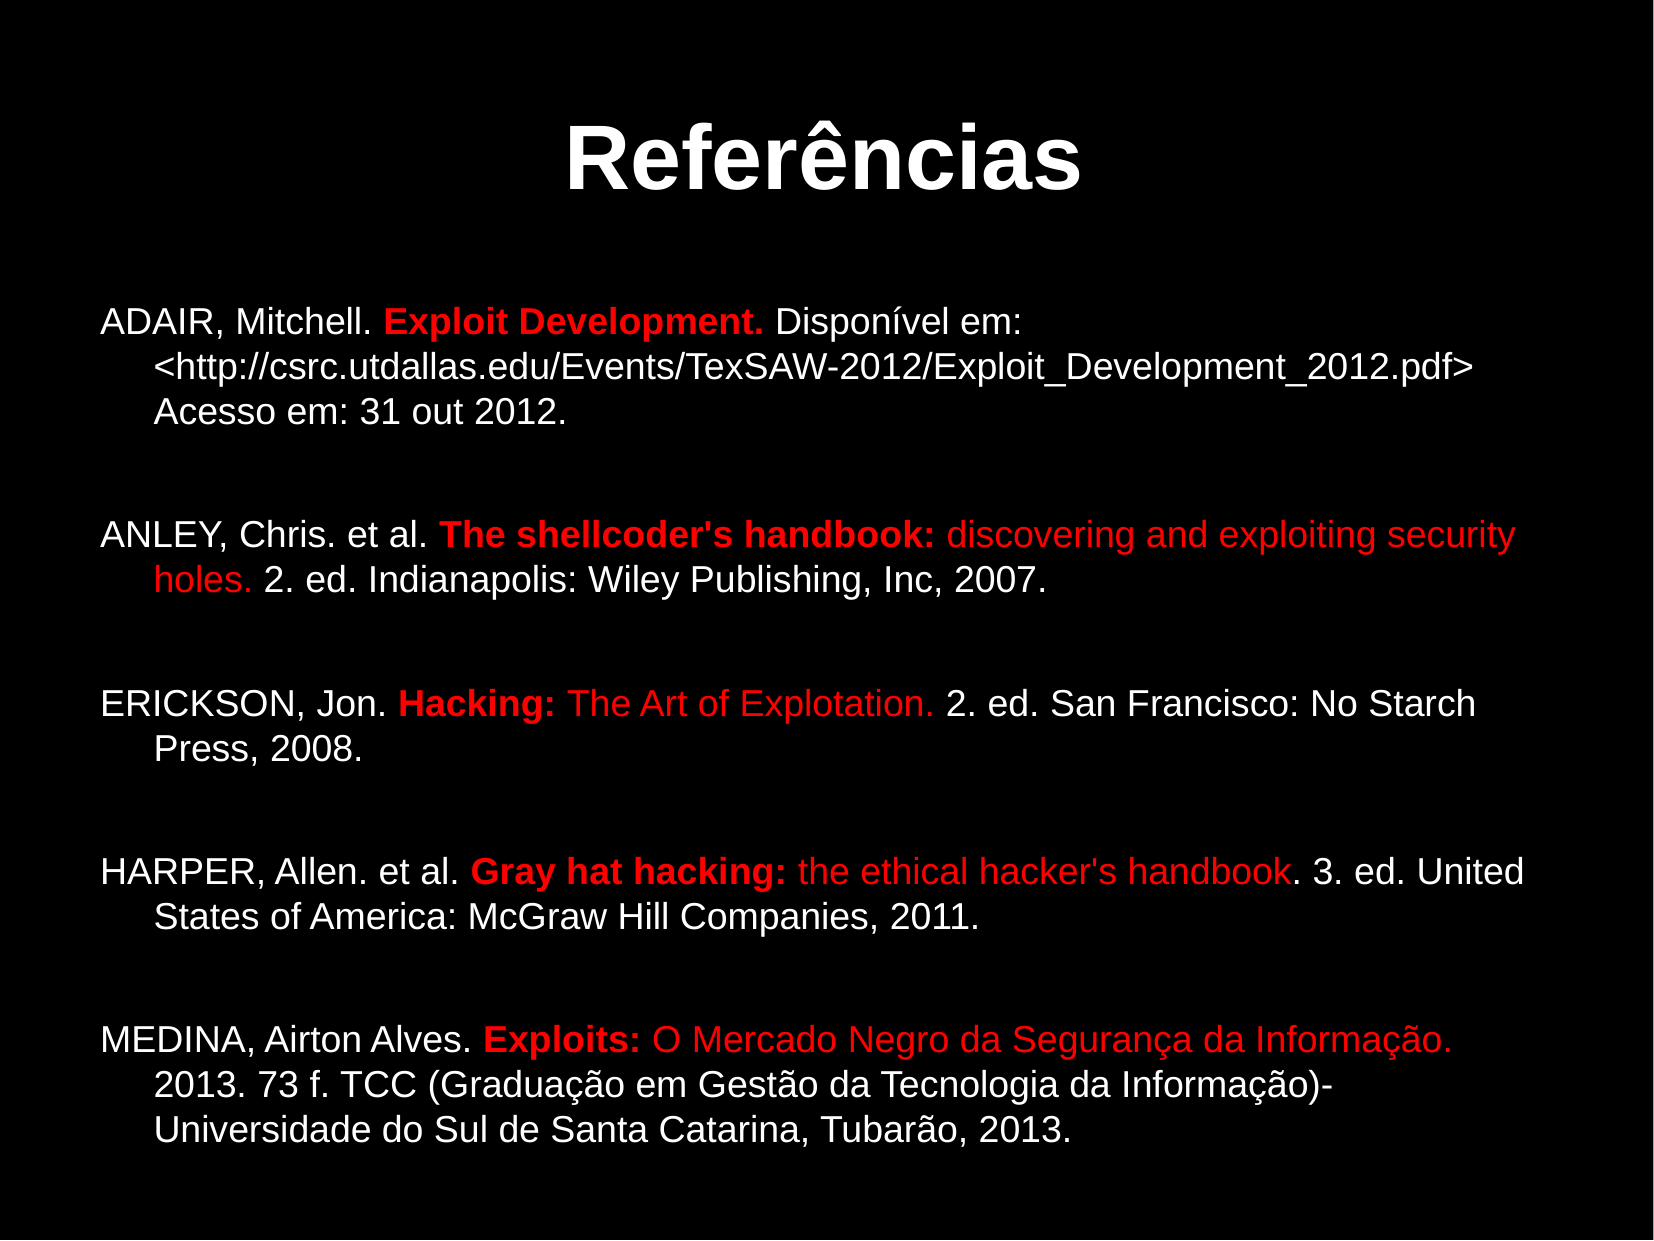

# Referências
ADAIR, Mitchell. Exploit Development. Disponível em: <http://csrc.utdallas.edu/Events/TexSAW-2012/Exploit_Development_2012.pdf> Acesso em: 31 out 2012.
ANLEY, Chris. et al. The shellcoder's handbook: discovering and exploiting security holes. 2. ed. Indianapolis: Wiley Publishing, Inc, 2007.
ERICKSON, Jon. Hacking: The Art of Explotation. 2. ed. San Francisco: No Starch Press, 2008.
HARPER, Allen. et al. Gray hat hacking: the ethical hacker's handbook. 3. ed. United States of America: McGraw Hill Companies, 2011.
MEDINA, Airton Alves. Exploits: O Mercado Negro da Segurança da Informação. 2013. 73 f. TCC (Graduação em Gestão da Tecnologia da Informação)-Universidade do Sul de Santa Catarina, Tubarão, 2013.